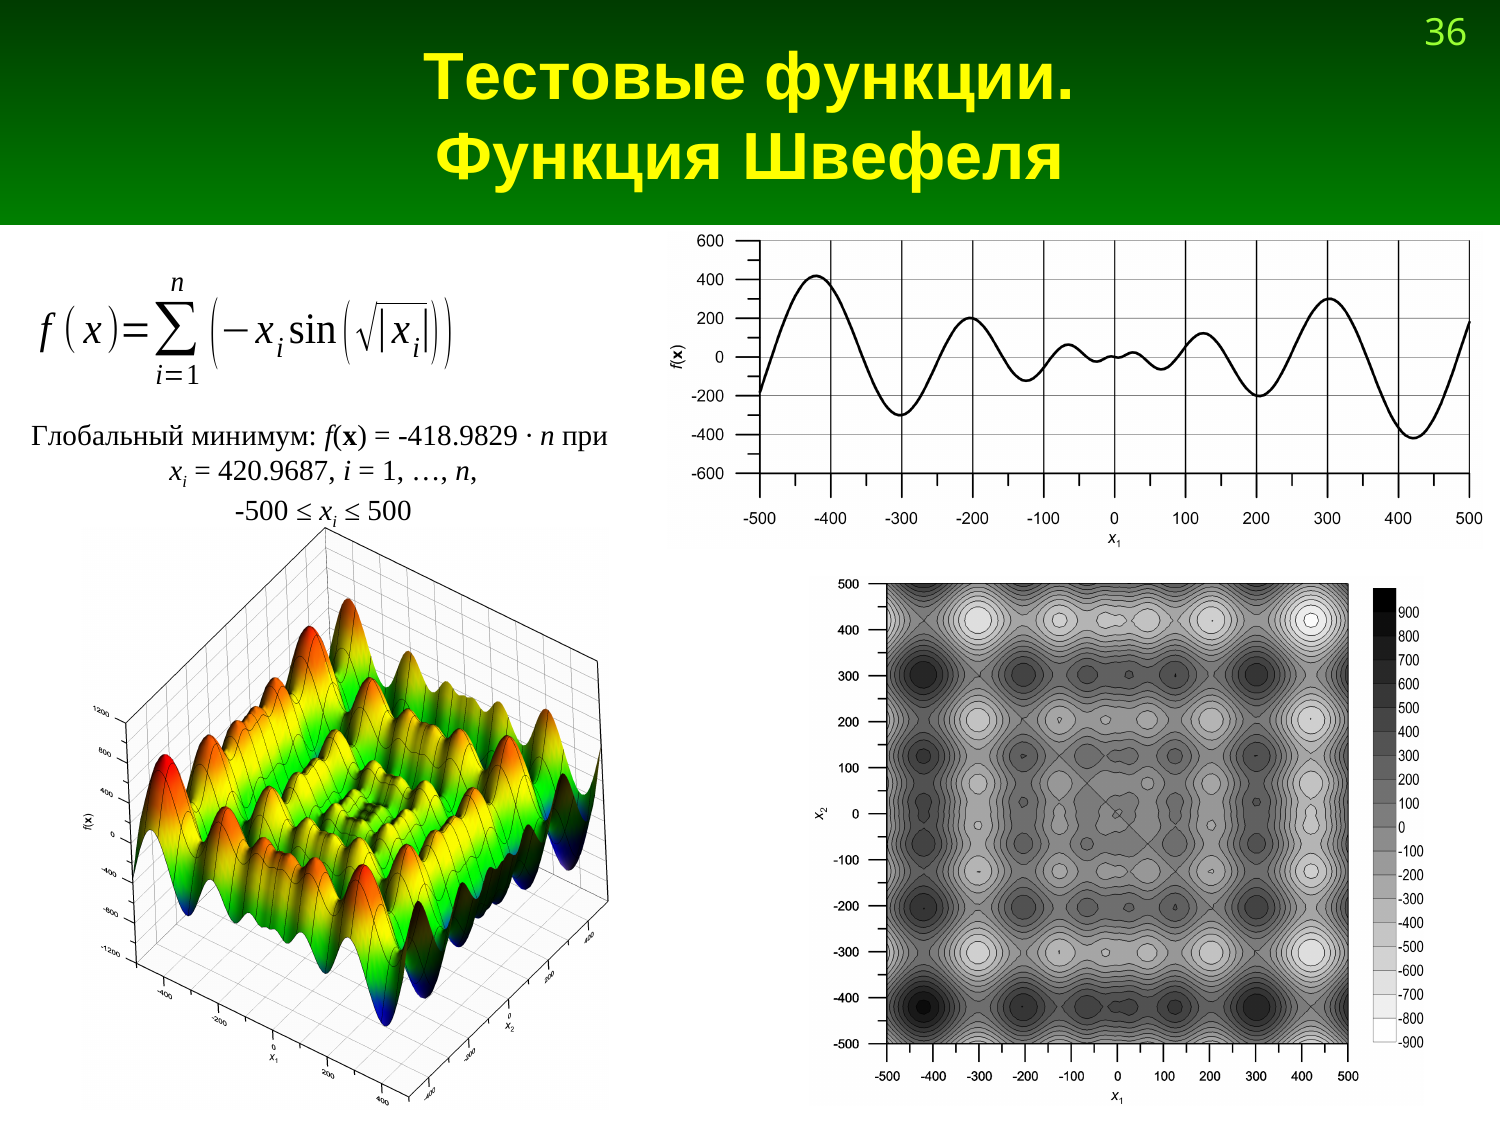

# Тестовые функции. Функция Швефеля
Глобальный минимум: f(x) = -418.9829 ∙ n при
xi = 420.9687, i = 1, …, n,
-500 ≤ xi ≤ 500